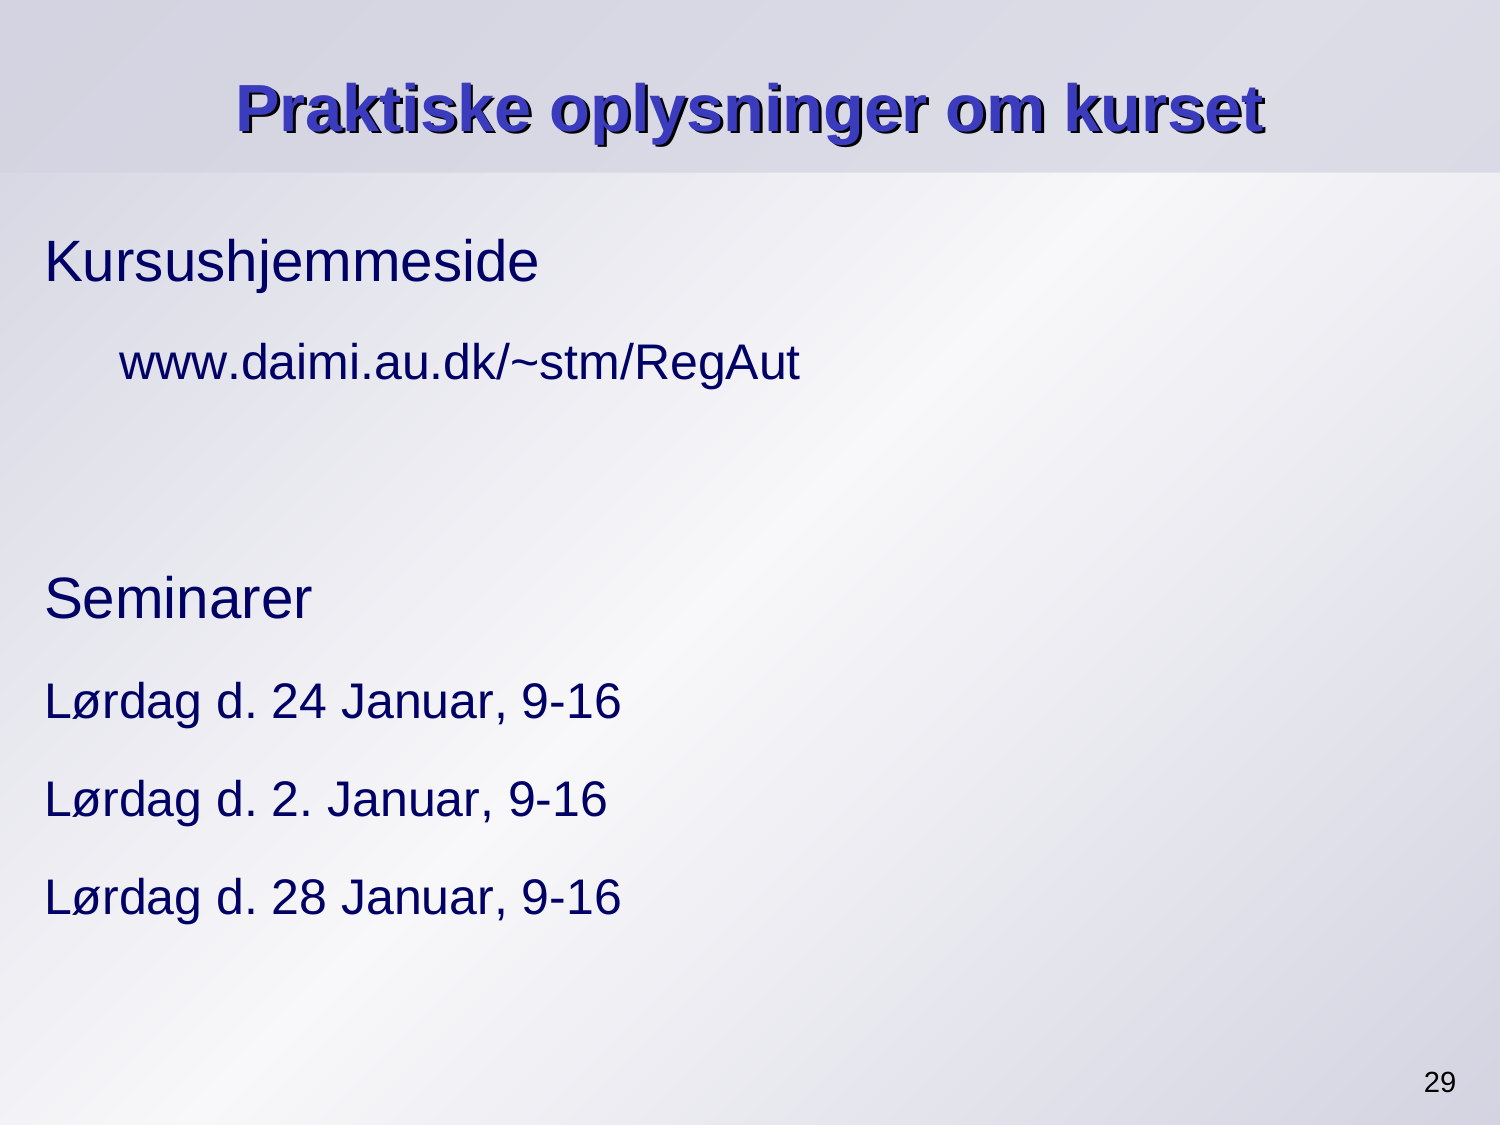

# Praktiske oplysninger om kurset
Kursushjemmeside
www.daimi.au.dk/~stm/RegAut
Seminarer
Lørdag d. 24 Januar, 9-16
Lørdag d. 2. Januar, 9-16
Lørdag d. 28 Januar, 9-16
29